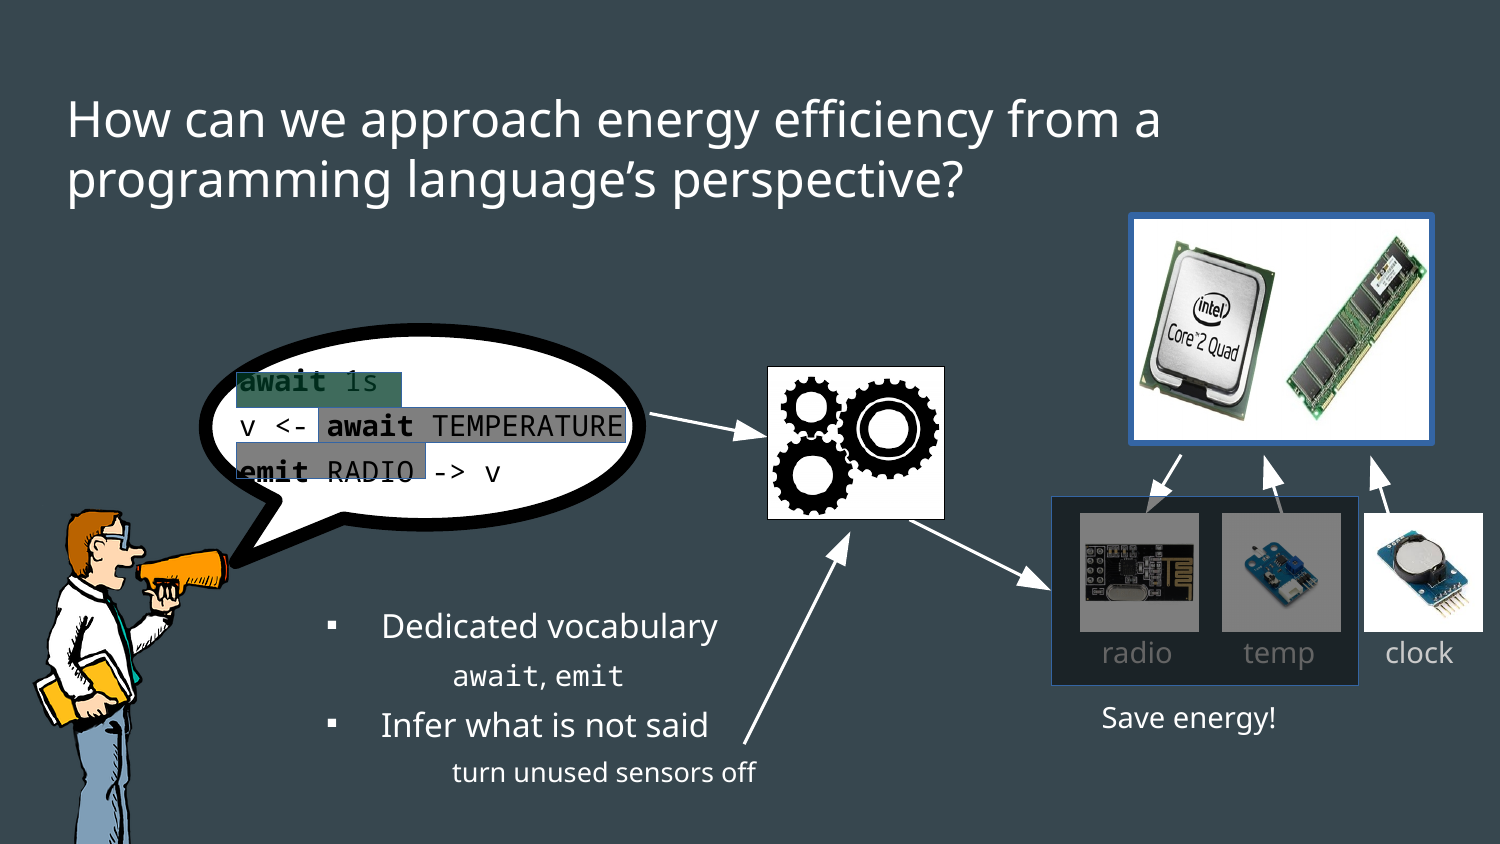

# How can we approach energy efficiency from a programming language’s perspective?
await 1s
v <- await TEMPERATURE
emit RADIO -> v
Dedicated vocabulary
await, emit
Infer what is not said
turn unused sensors off
radio
temp
clock
Save energy!